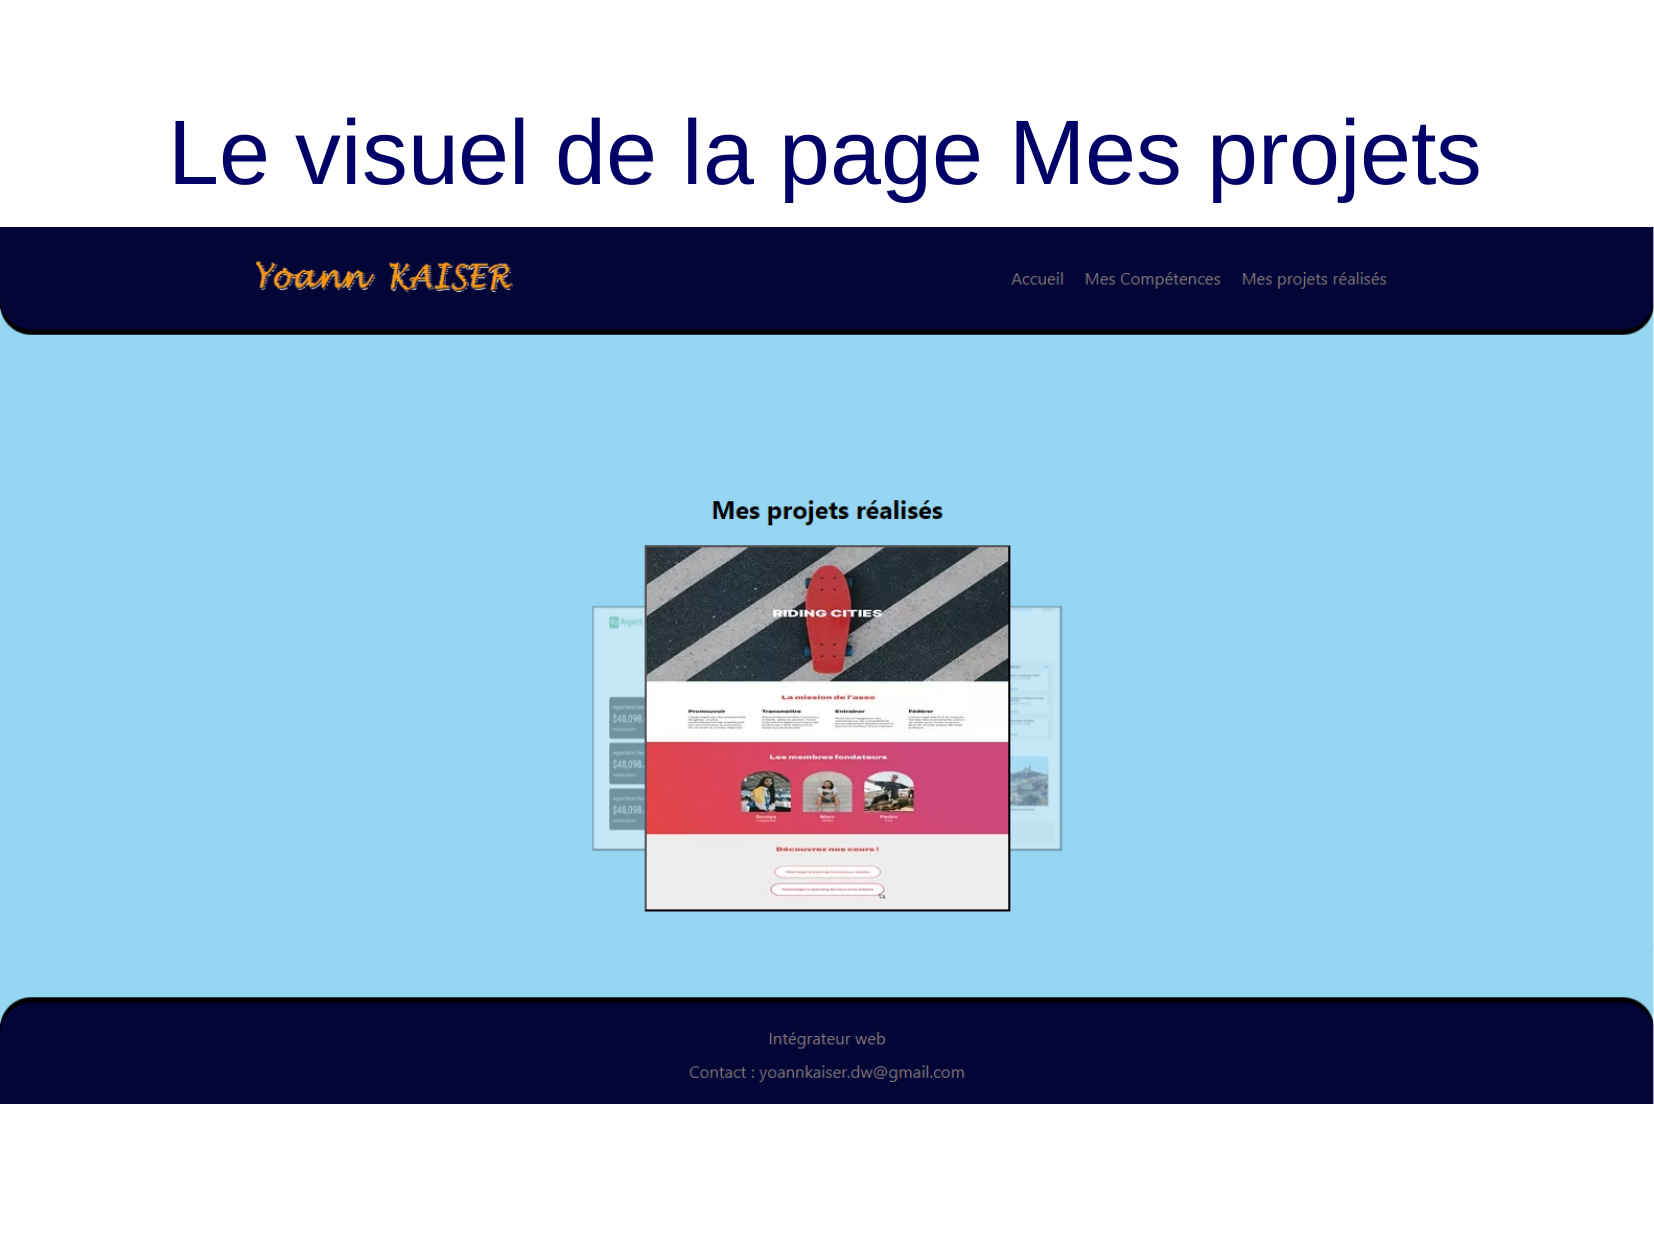

# Le visuel de la page Mes projets